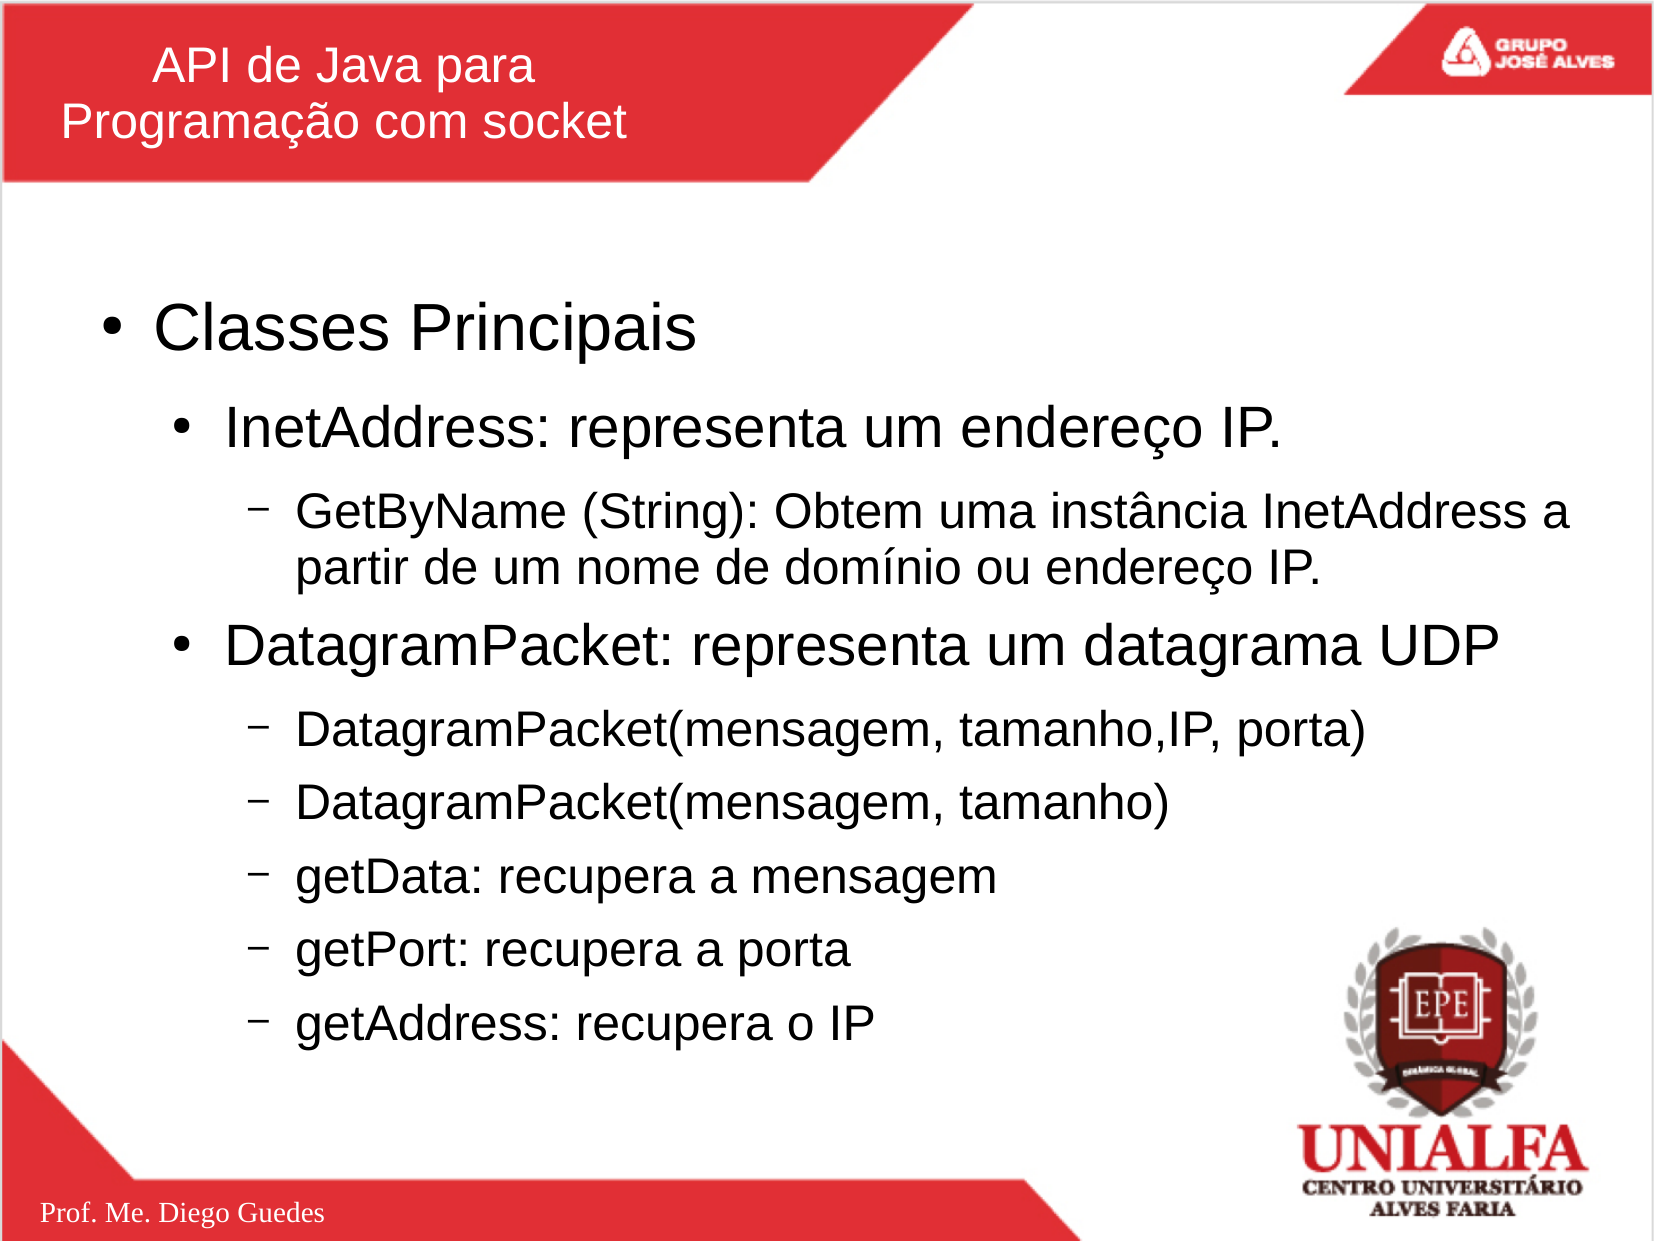

# API de Java para Programação com socket
Classes Principais
InetAddress: representa um endereço IP.
GetByName (String): Obtem uma instância InetAddress a partir de um nome de domínio ou endereço IP.
DatagramPacket: representa um datagrama UDP
DatagramPacket(mensagem, tamanho,IP, porta)
DatagramPacket(mensagem, tamanho)
getData: recupera a mensagem
getPort: recupera a porta
getAddress: recupera o IP